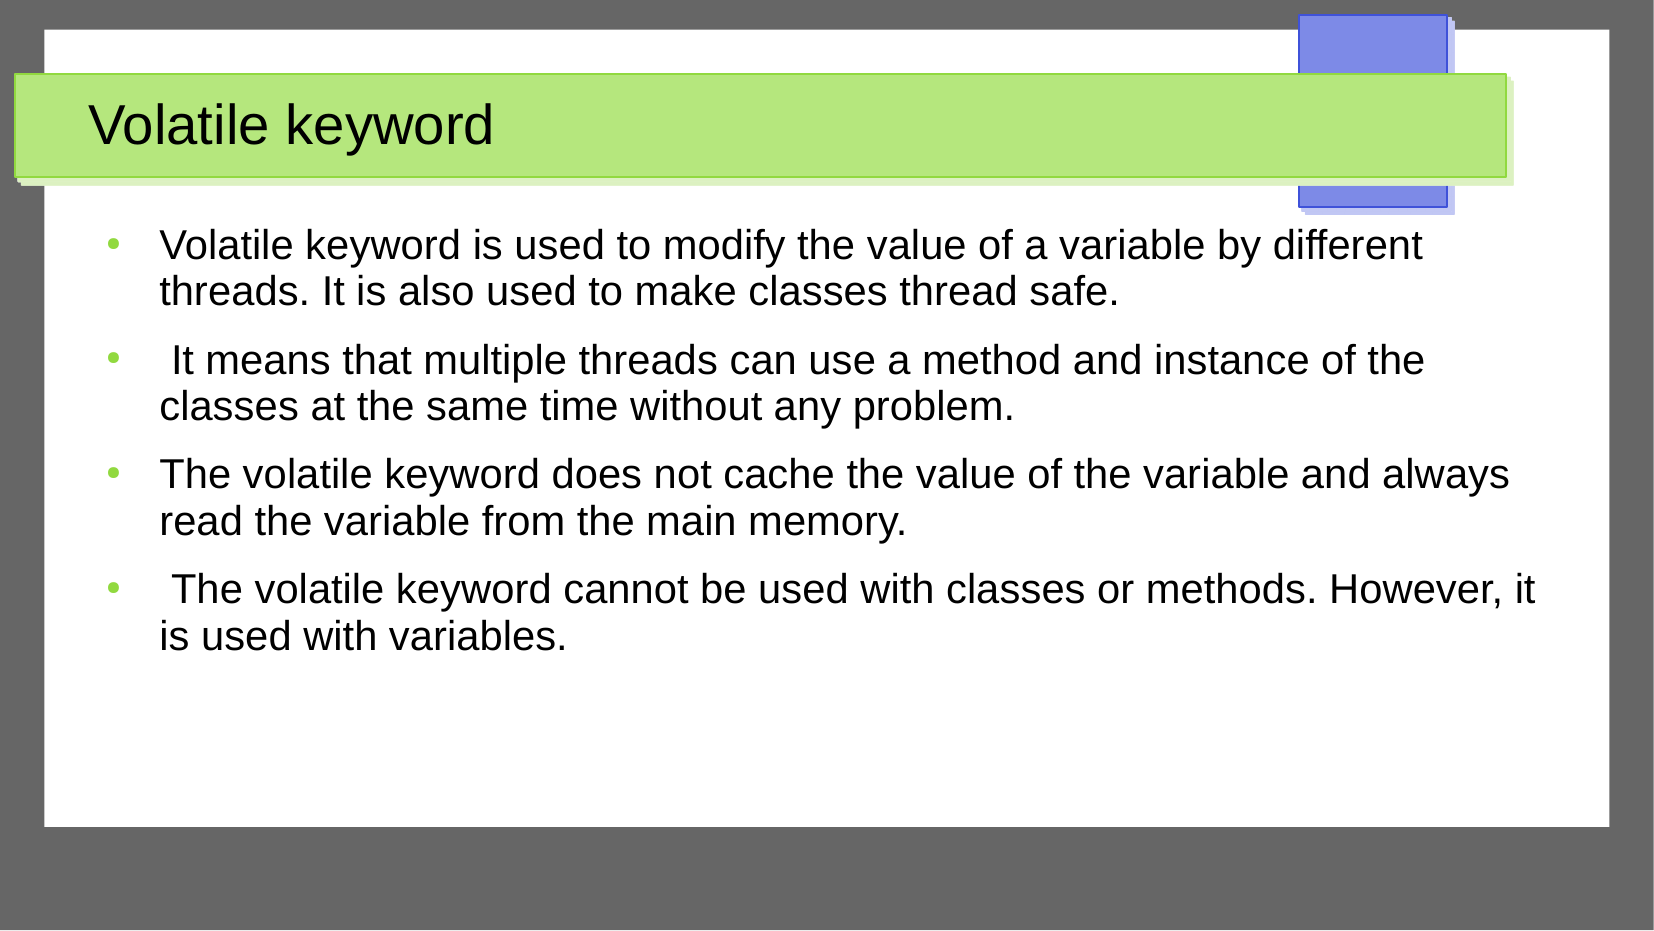

# Volatile keyword
Volatile keyword is used to modify the value of a variable by different threads. It is also used to make classes thread safe.
 It means that multiple threads can use a method and instance of the classes at the same time without any problem.
The volatile keyword does not cache the value of the variable and always read the variable from the main memory.
 The volatile keyword cannot be used with classes or methods. However, it is used with variables.